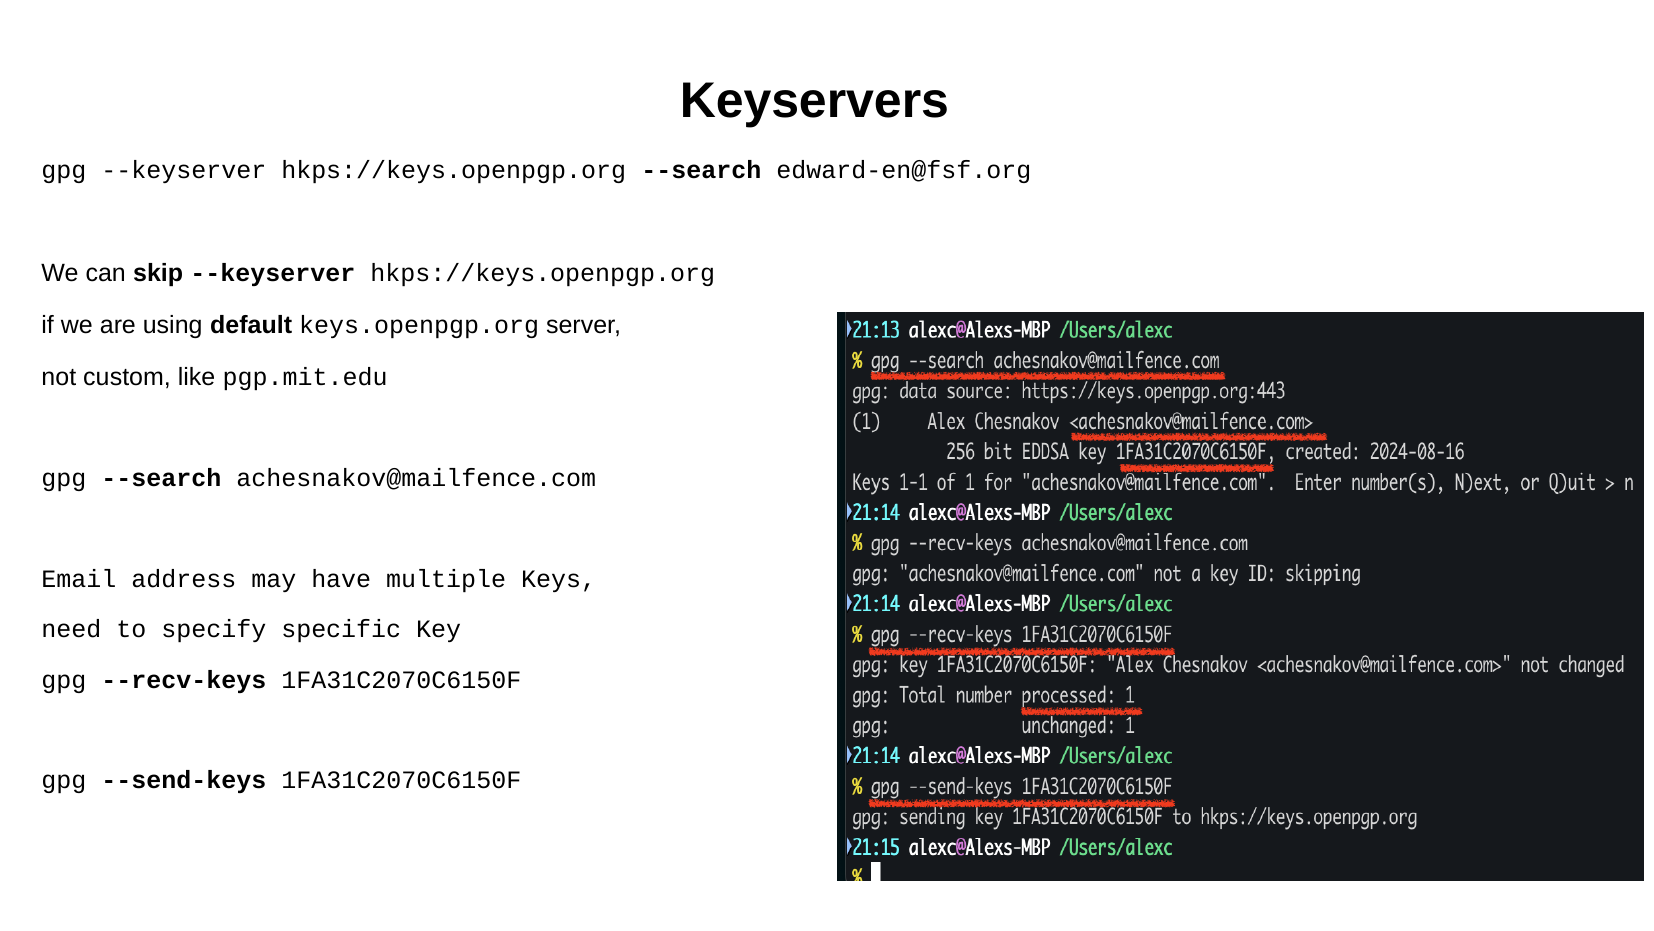

# Keyservers
gpg --keyserver hkps://keys.openpgp.org --search edward-en@fsf.org
We can skip --keyserver hkps://keys.openpgp.org
if we are using default keys.openpgp.org server,
not custom, like pgp.mit.edu
gpg --search achesnakov@mailfence.com
Email address may have multiple Keys,
need to specify specific Key
gpg --recv-keys 1FA31C2070C6150F
gpg --send-keys 1FA31C2070C6150F